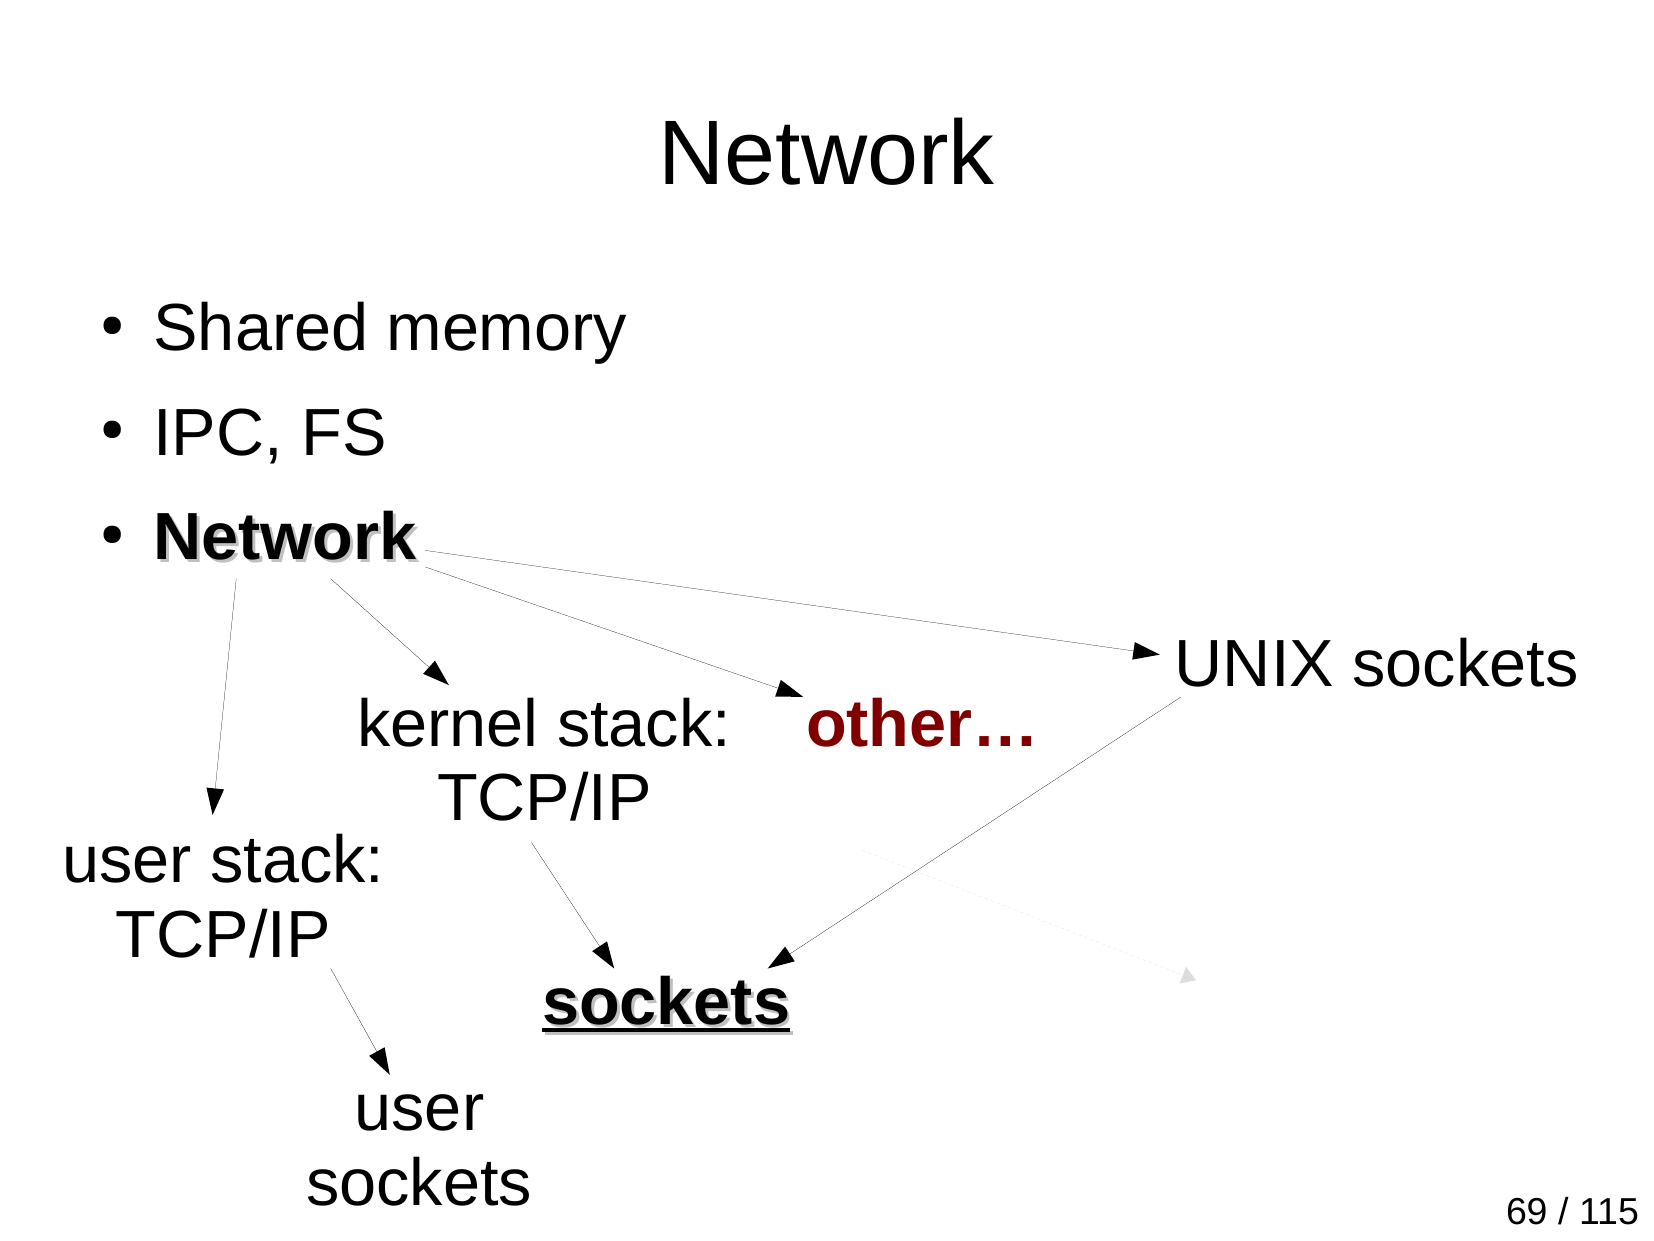

# Network
Shared memory
IPC, FS
Network
UNIX sockets
kernel stack:
TCP/IP
other…
user stack:
TCP/IP
sockets
user
sockets